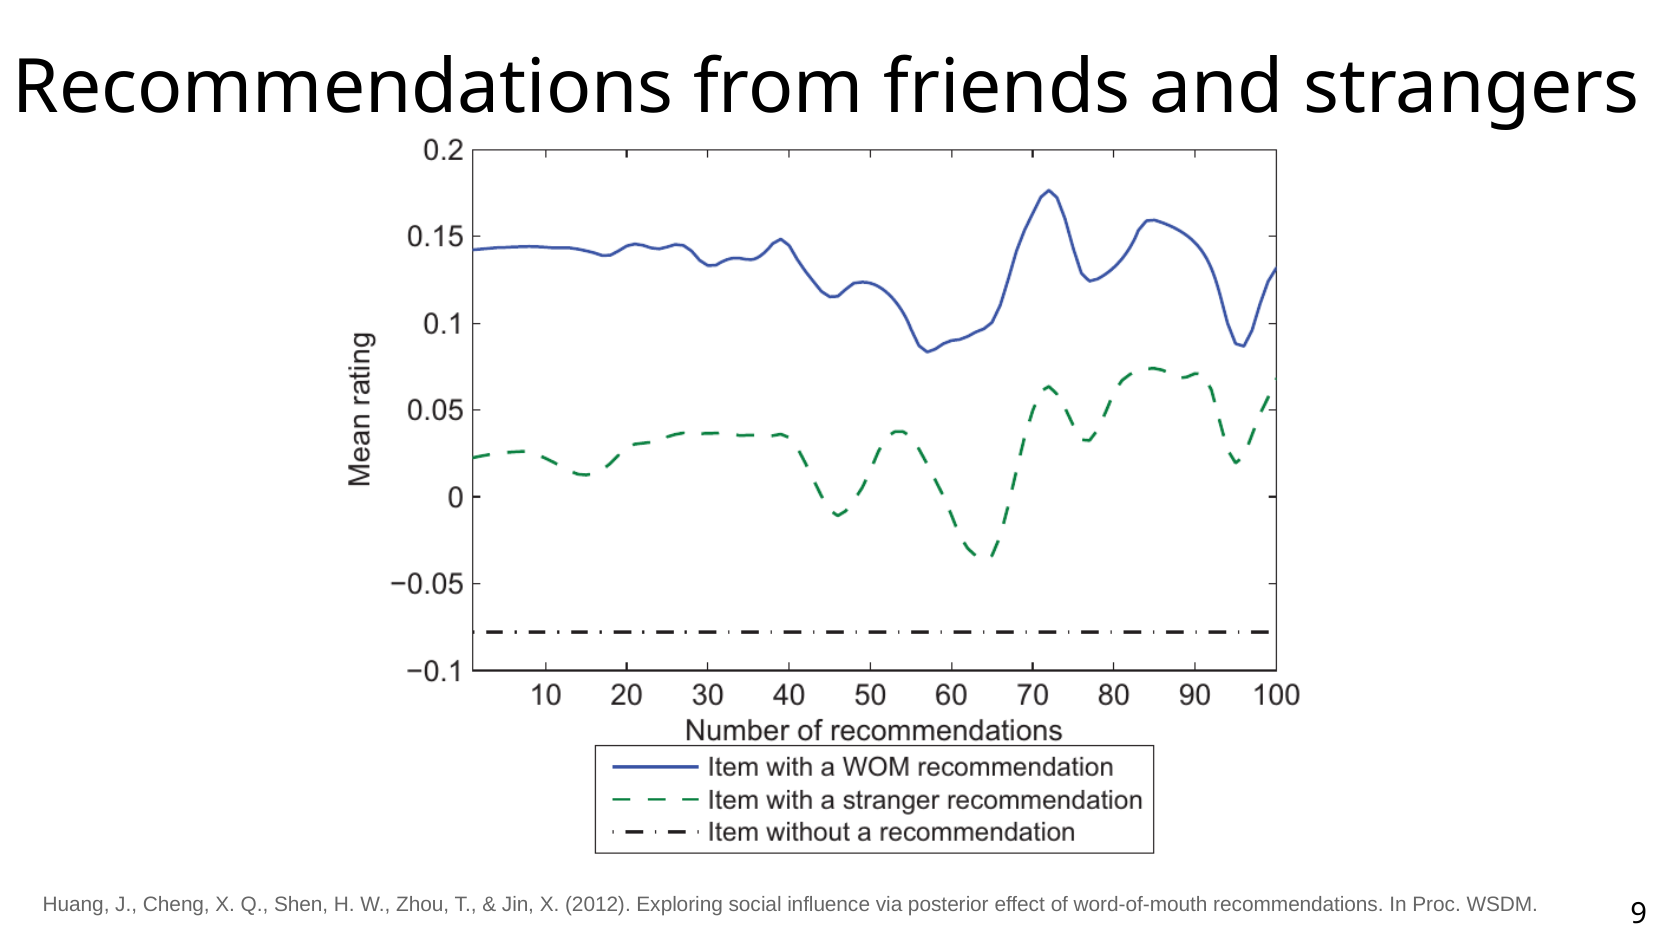

# Recommendations from friends and strangers
Huang, J., Cheng, X. Q., Shen, H. W., Zhou, T., & Jin, X. (2012). Exploring social influence via posterior effect of word-of-mouth recommendations. In Proc. WSDM.
9